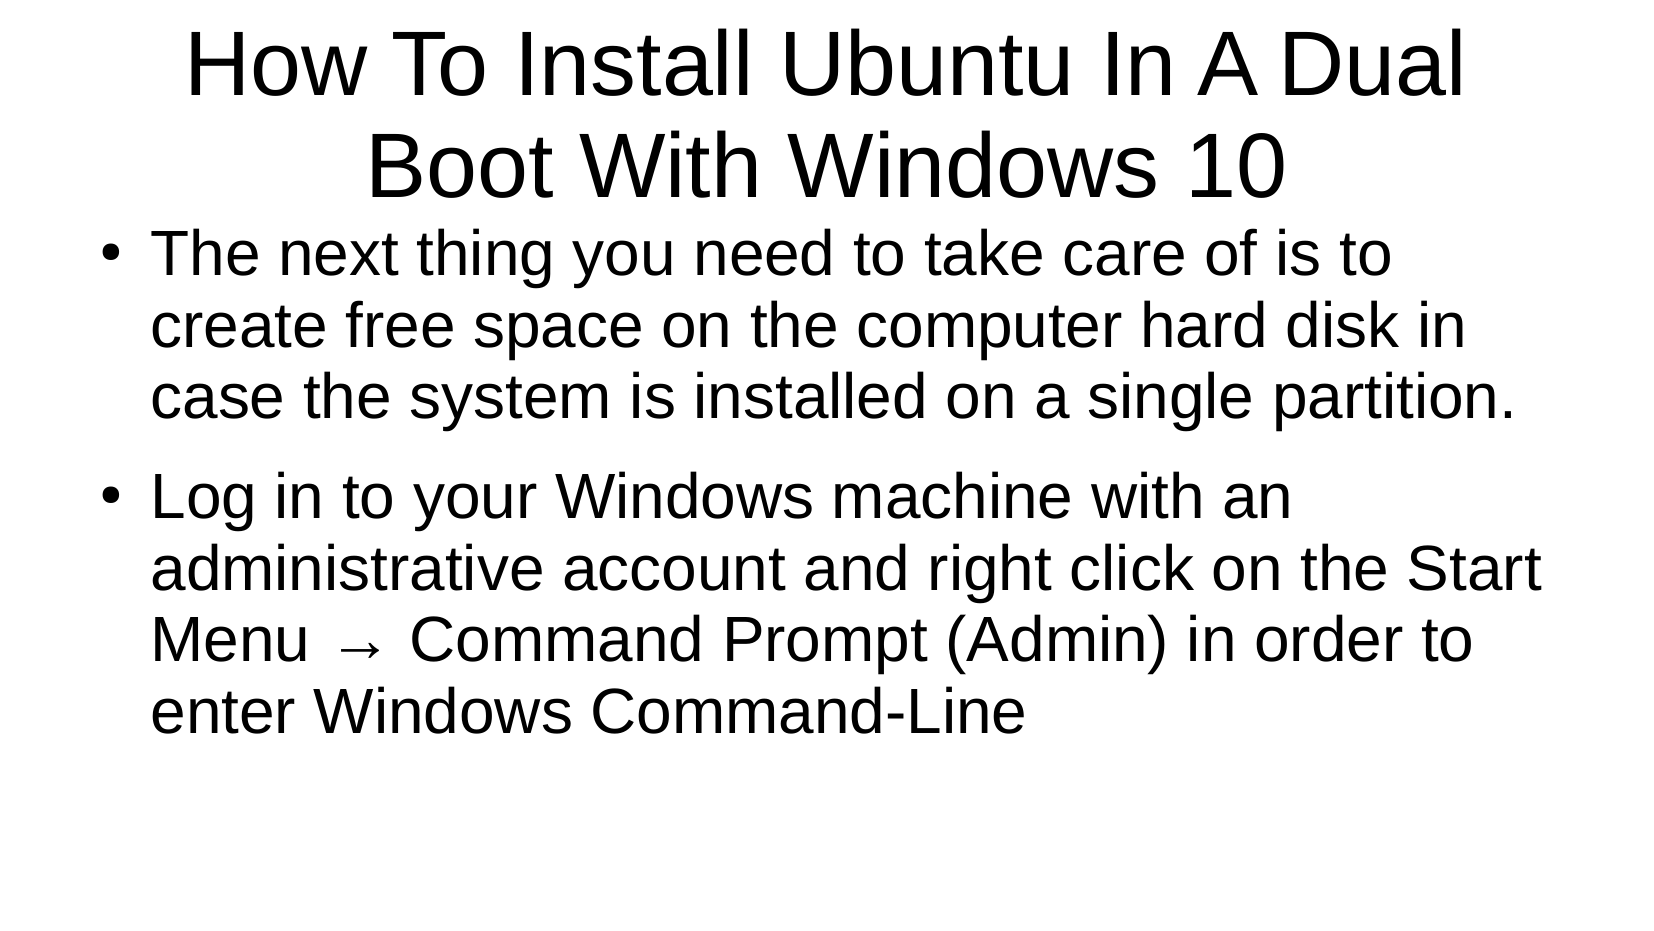

# How To Install Ubuntu In A Dual Boot With Windows 10
The next thing you need to take care of is to create free space on the computer hard disk in case the system is installed on a single partition.
Log in to your Windows machine with an administrative account and right click on the Start Menu → Command Prompt (Admin) in order to enter Windows Command-Line